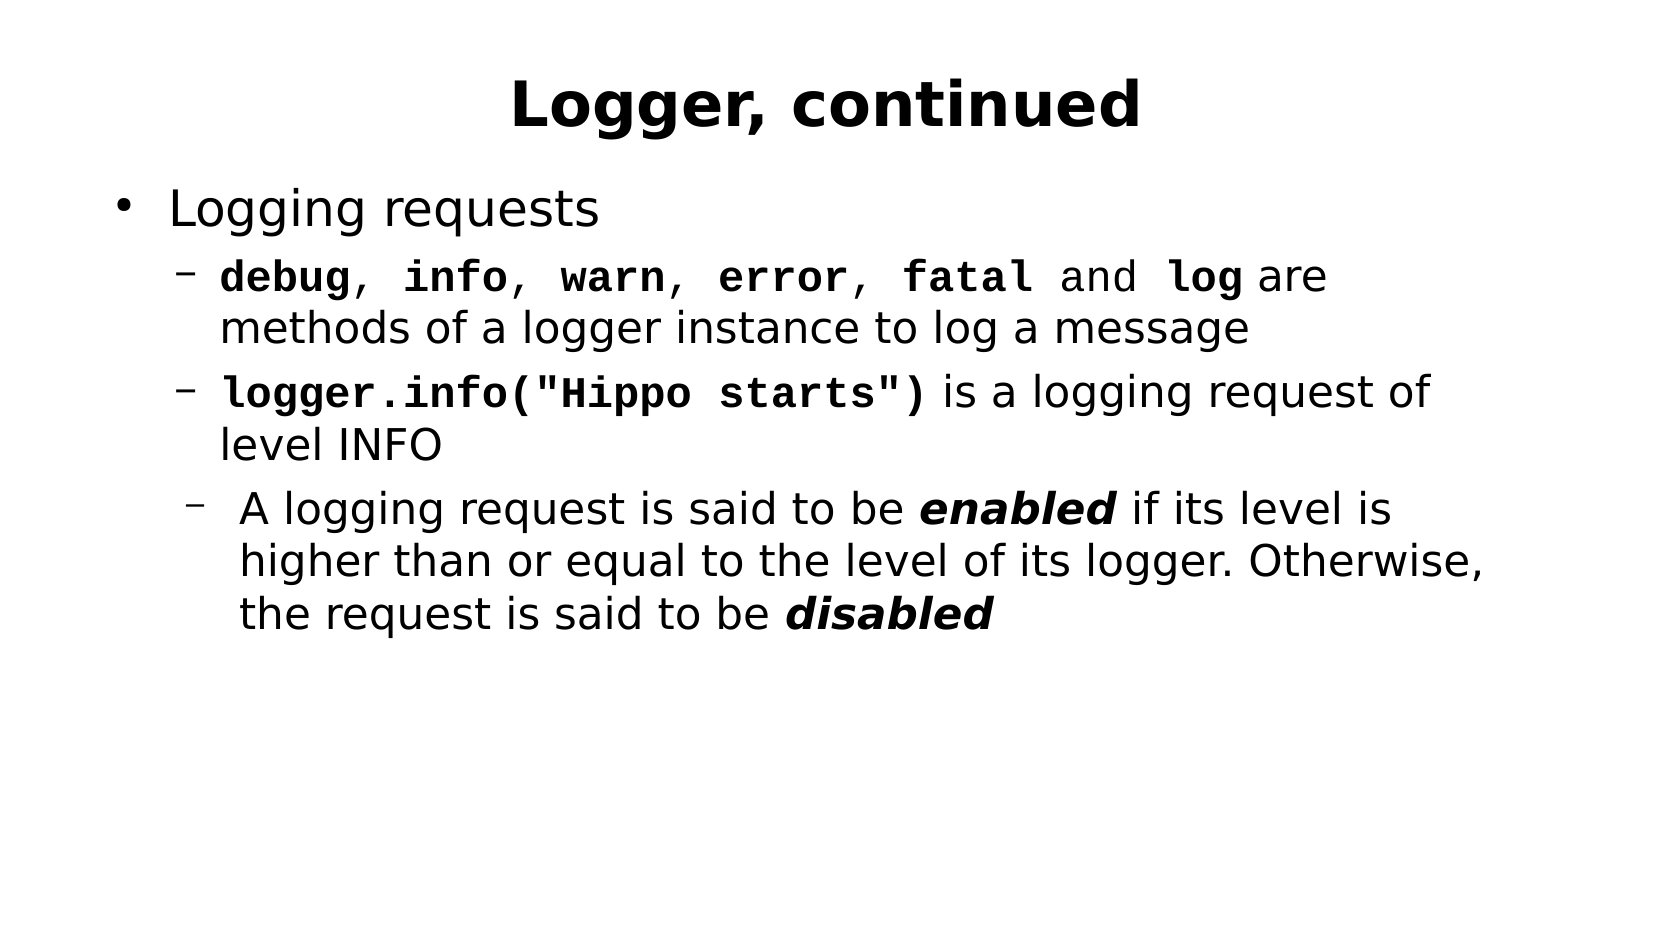

Logger, continued
# Logging requests
debug, info, warn, error, fatal and log are methods of a logger instance to log a message
logger.info("Hippo starts") is a logging request of level INFO
A logging request is said to be enabled if its level is higher than or equal to the level of its logger. Otherwise, the request is said to be disabled